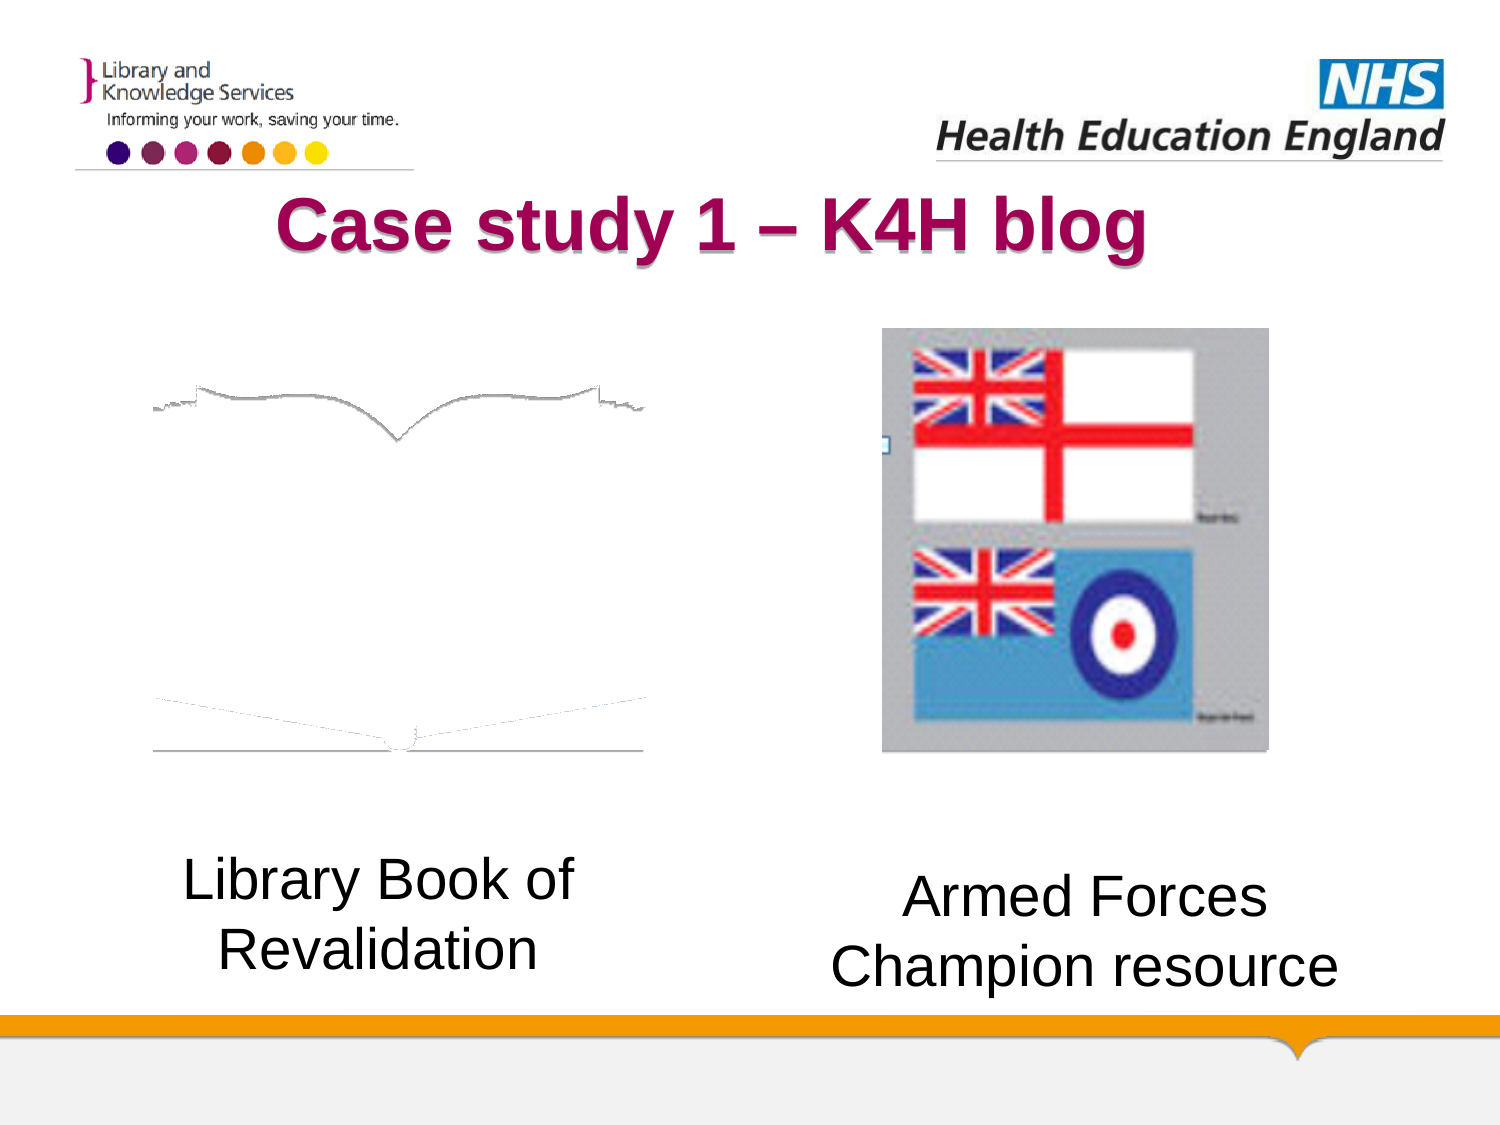

# Case study 1 – K4H blog
Library Book of Revalidation
Armed Forces Champion resource